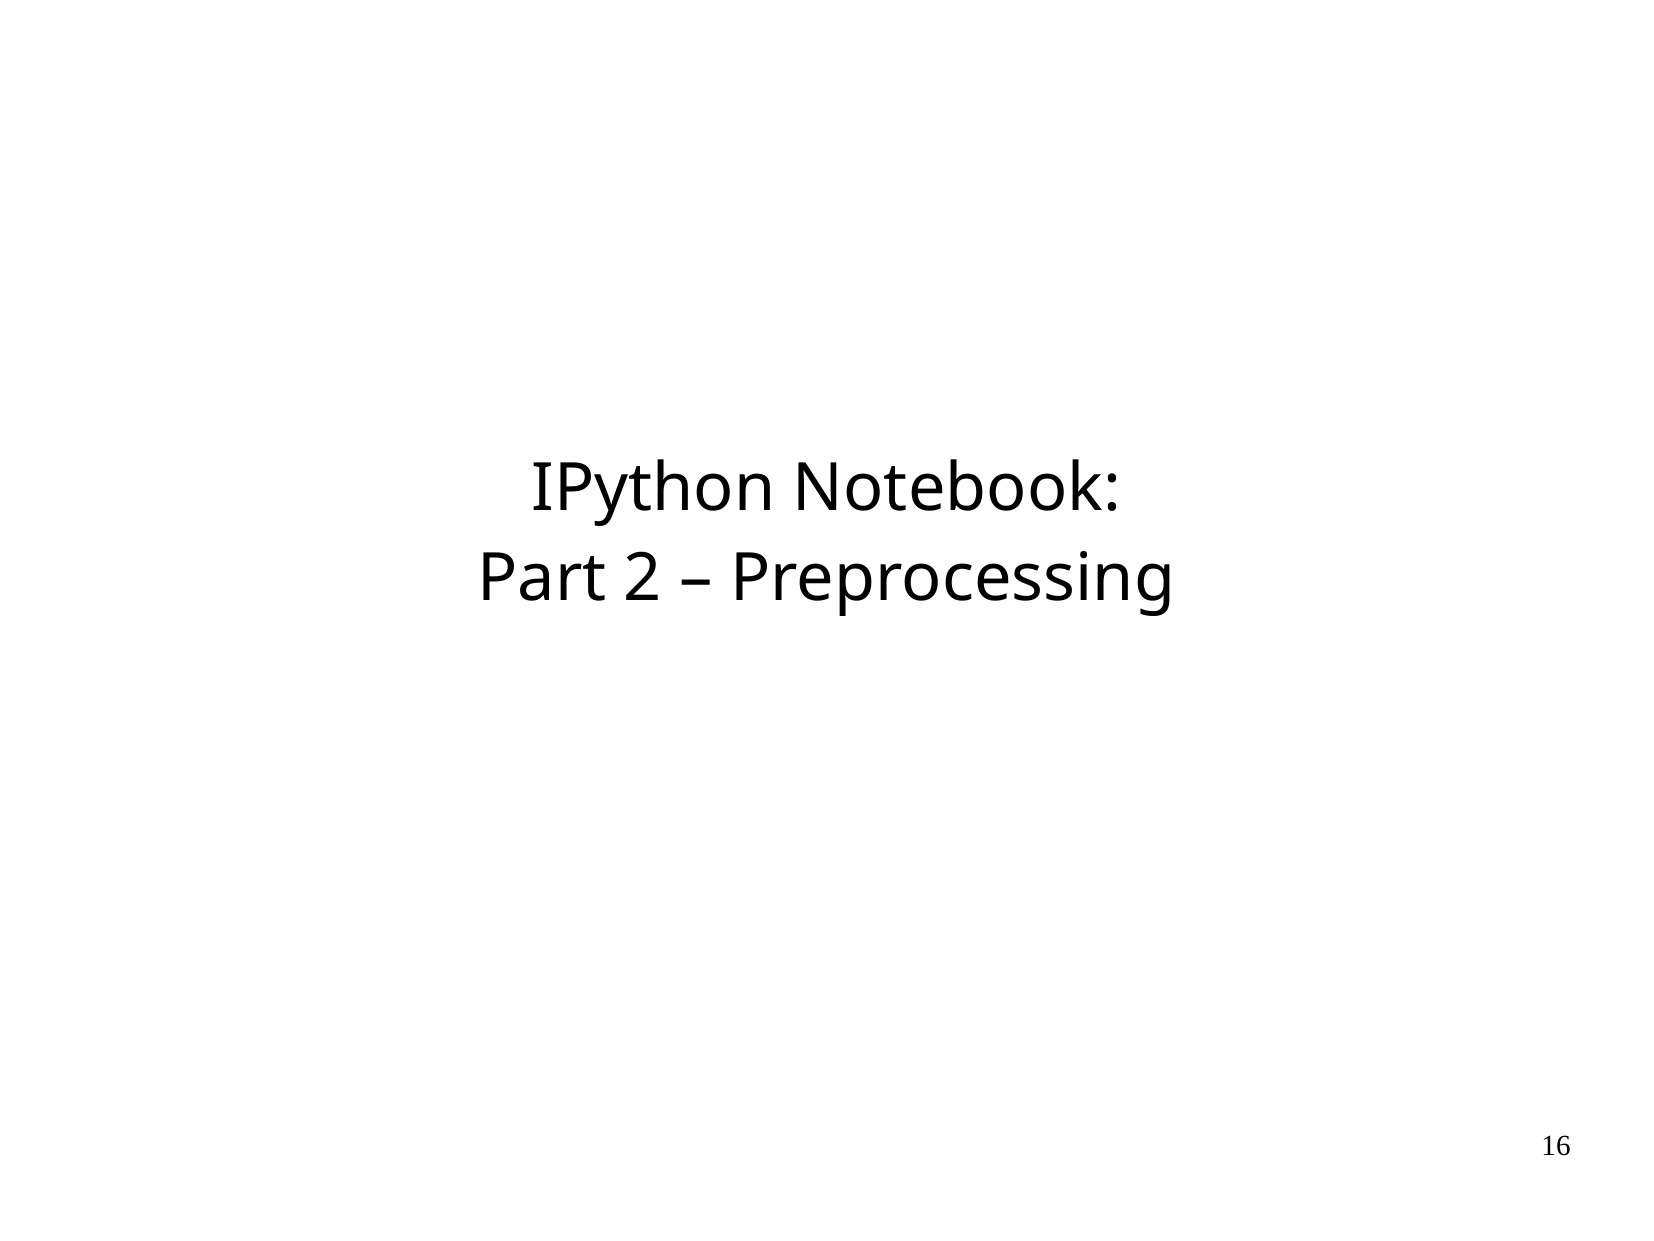

# IPython Notebook:
Part 2 – Preprocessing
16